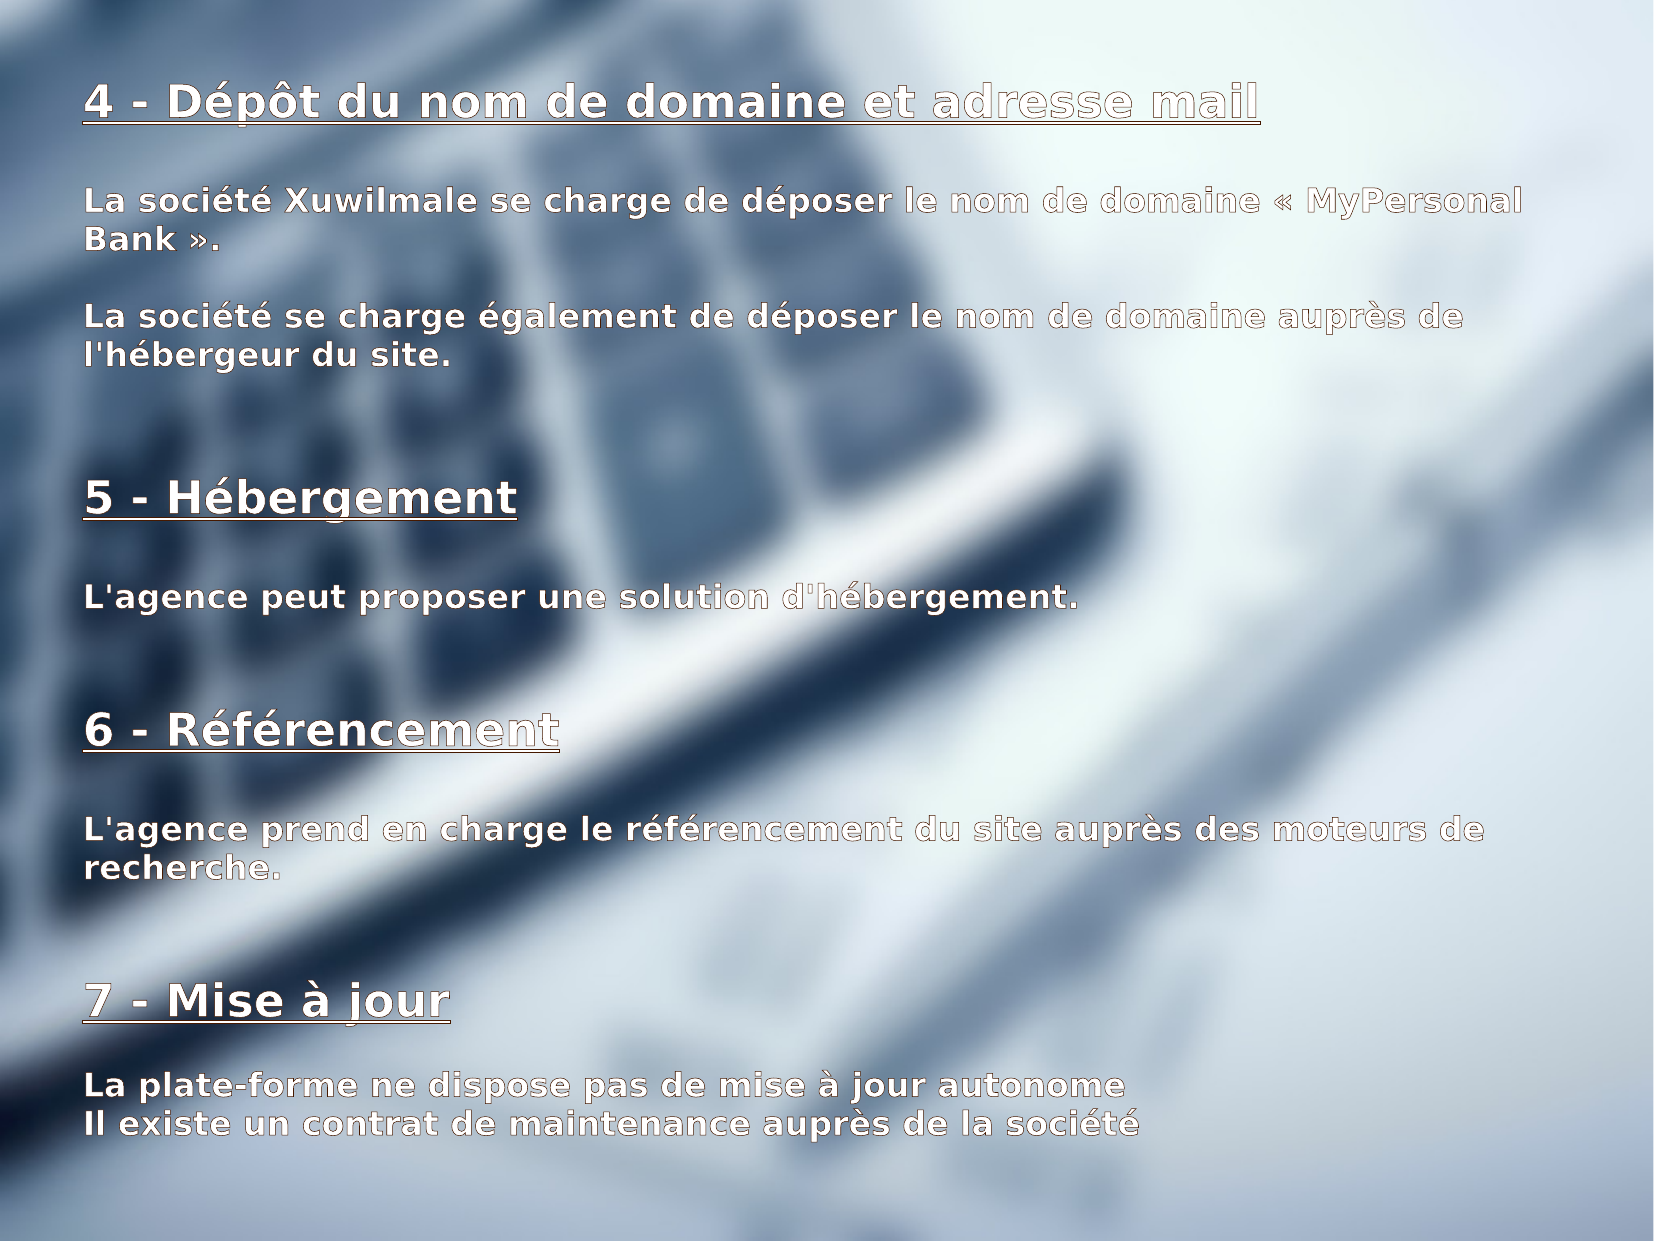

# 4 - Dépôt du nom de domaine et adresse mail
La société Xuwilmale se charge de déposer le nom de domaine « MyPersonal Bank ».
La société se charge également de déposer le nom de domaine auprès de l'hébergeur du site.
5 - Hébergement
L'agence peut proposer une solution d'hébergement.
6 - Référencement
L'agence prend en charge le référencement du site auprès des moteurs de recherche.
7 - Mise à jour
La plate-forme ne dispose pas de mise à jour autonome
Il existe un contrat de maintenance auprès de la société